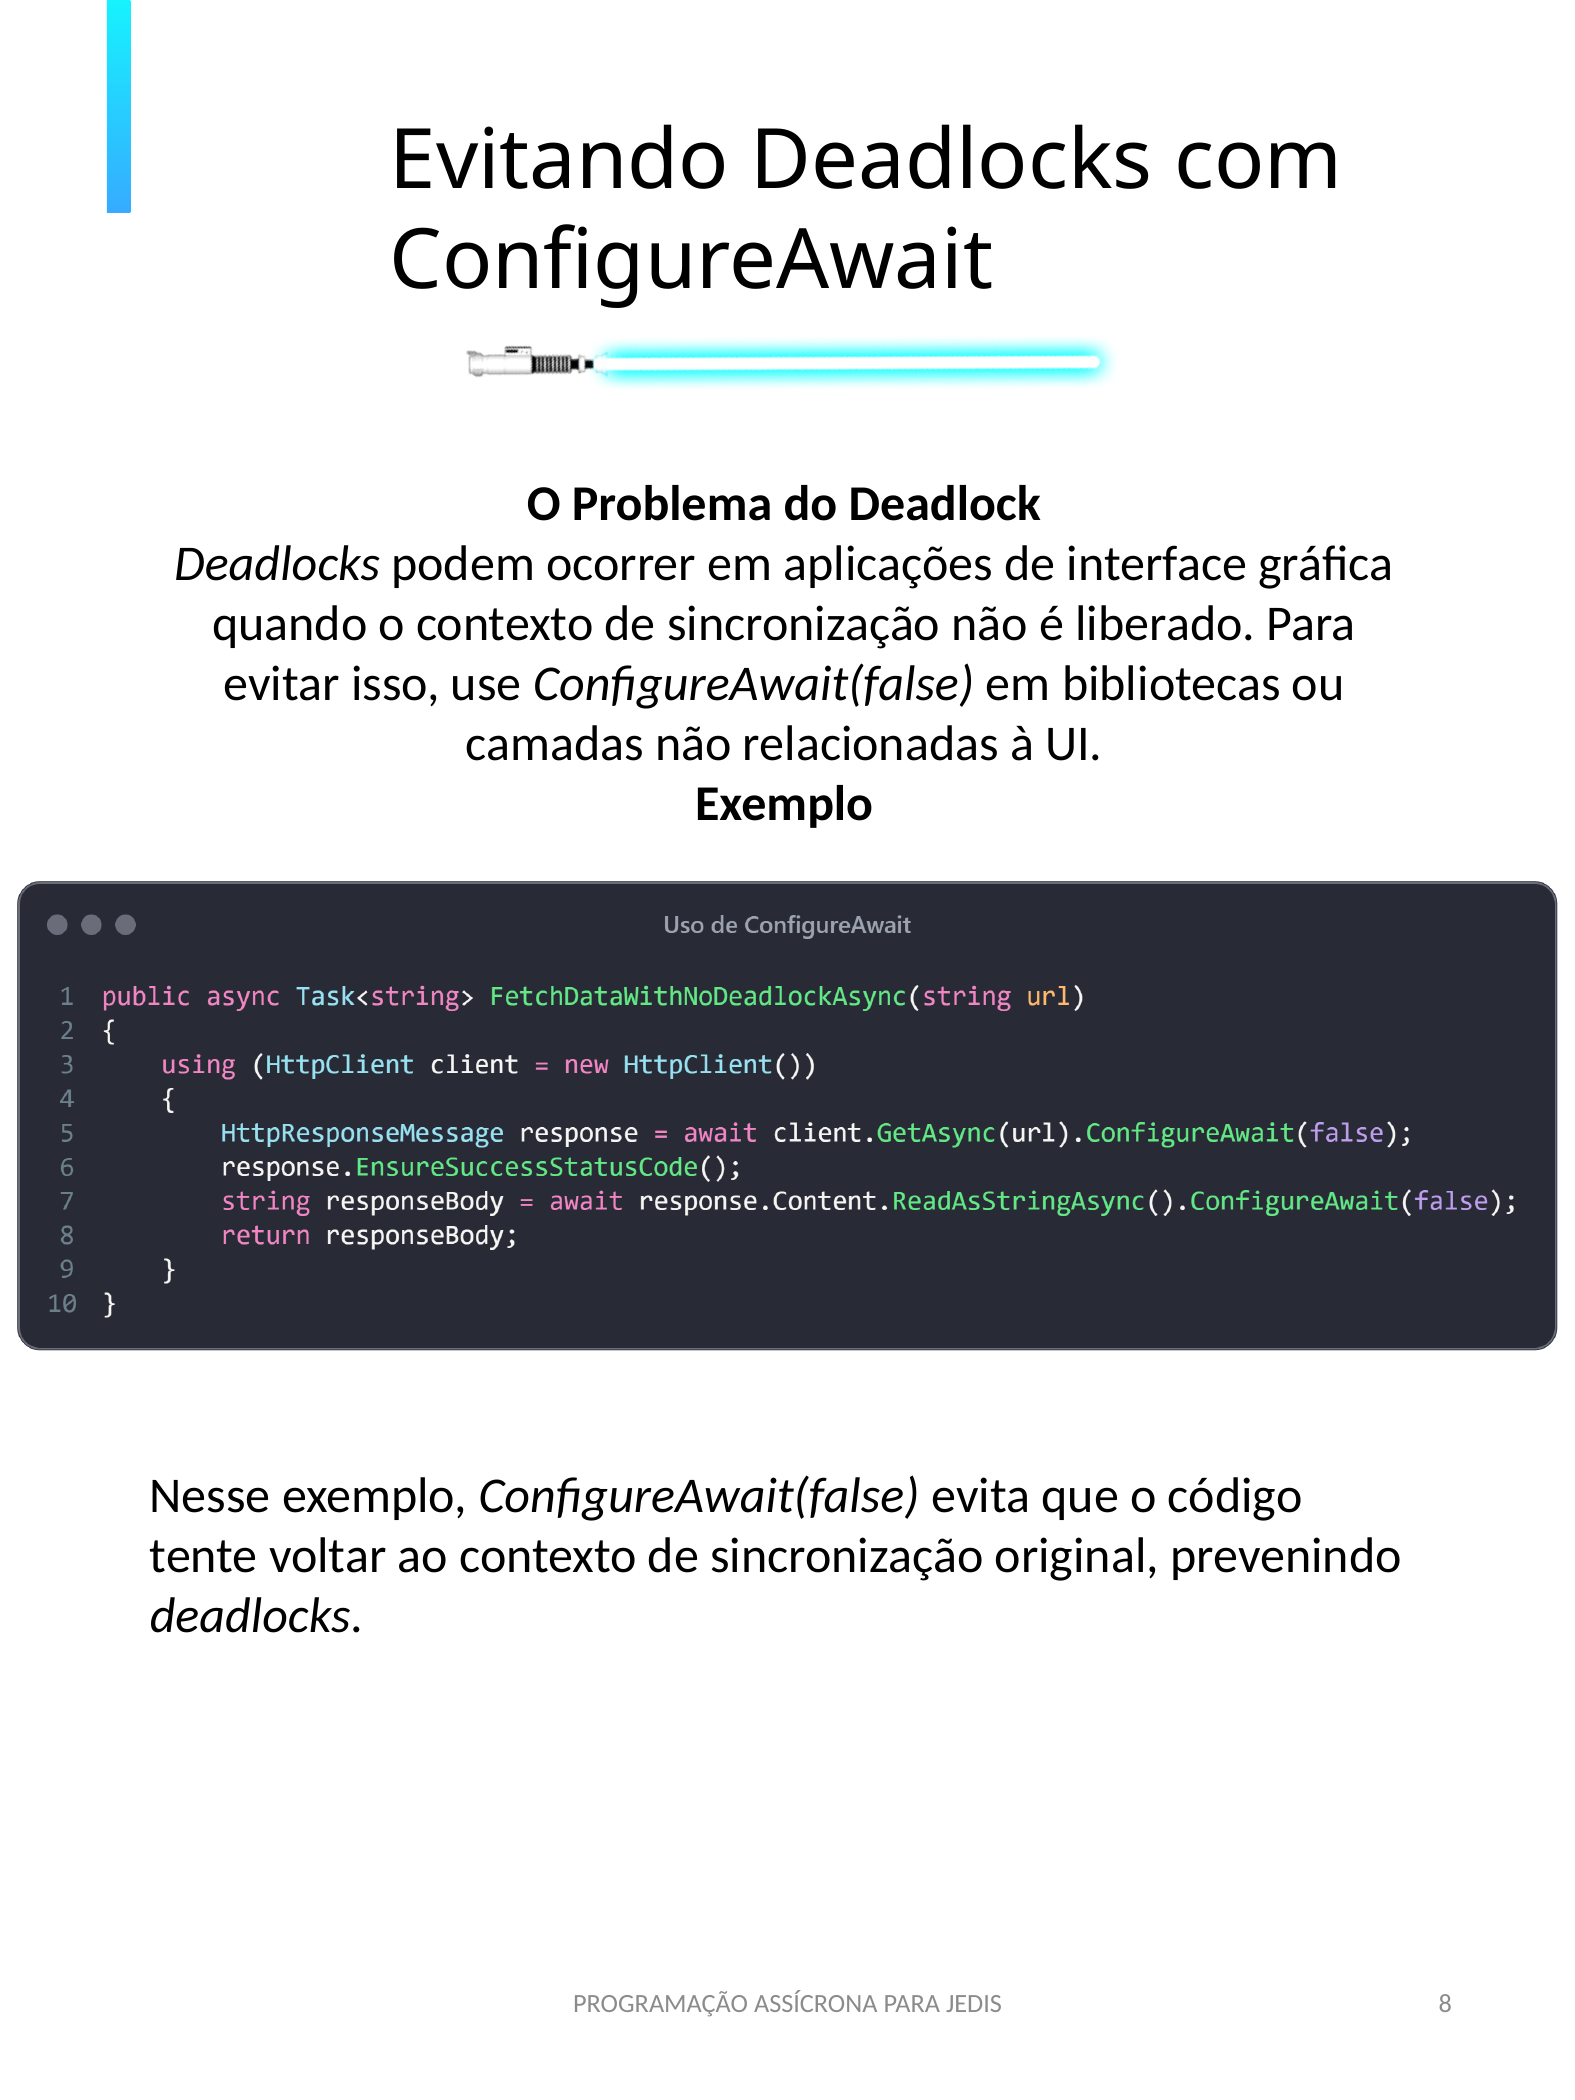

Evitando Deadlocks com ConfigureAwait
O Problema do Deadlock
Deadlocks podem ocorrer em aplicações de interface gráfica quando o contexto de sincronização não é liberado. Para evitar isso, use ConfigureAwait(false) em bibliotecas ou camadas não relacionadas à UI.
Exemplo
Nesse exemplo, ConfigureAwait(false) evita que o código tente voltar ao contexto de sincronização original, prevenindo deadlocks.
PROGRAMAÇÃO ASSÍCRONA PARA JEDIS
8